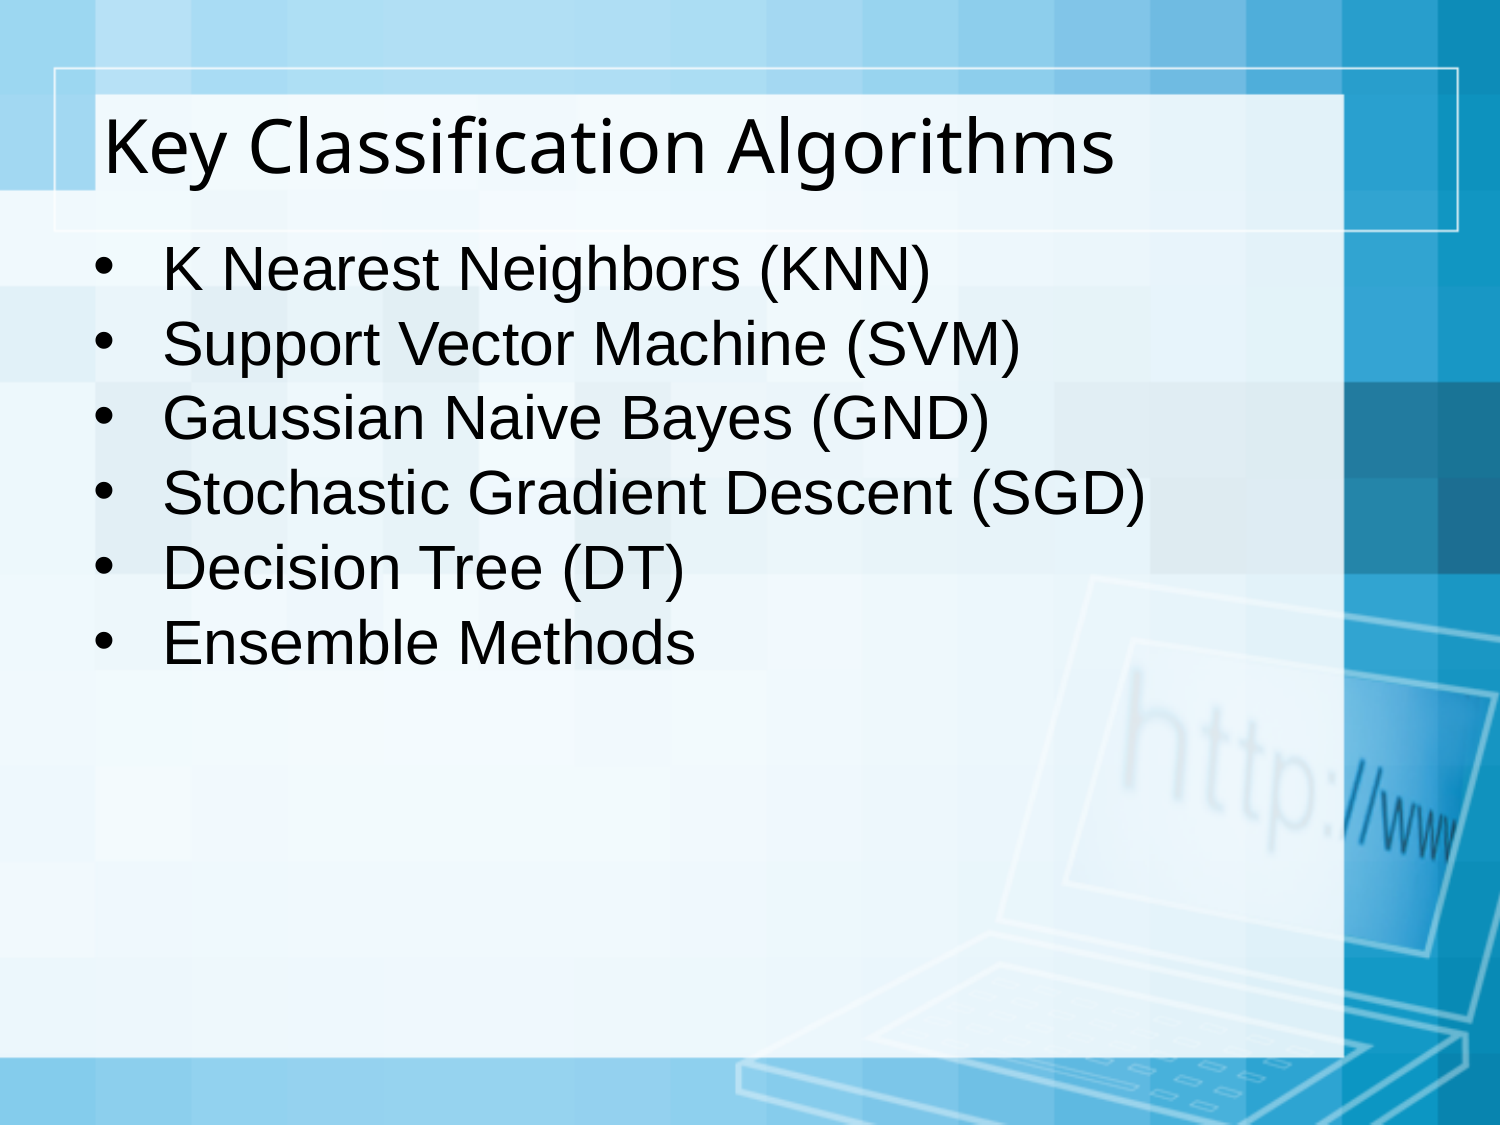

# Key Classification Algorithms
K Nearest Neighbors (KNN)
Support Vector Machine (SVM)
Gaussian Naive Bayes (GND)
Stochastic Gradient Descent (SGD)
Decision Tree (DT)
Ensemble Methods